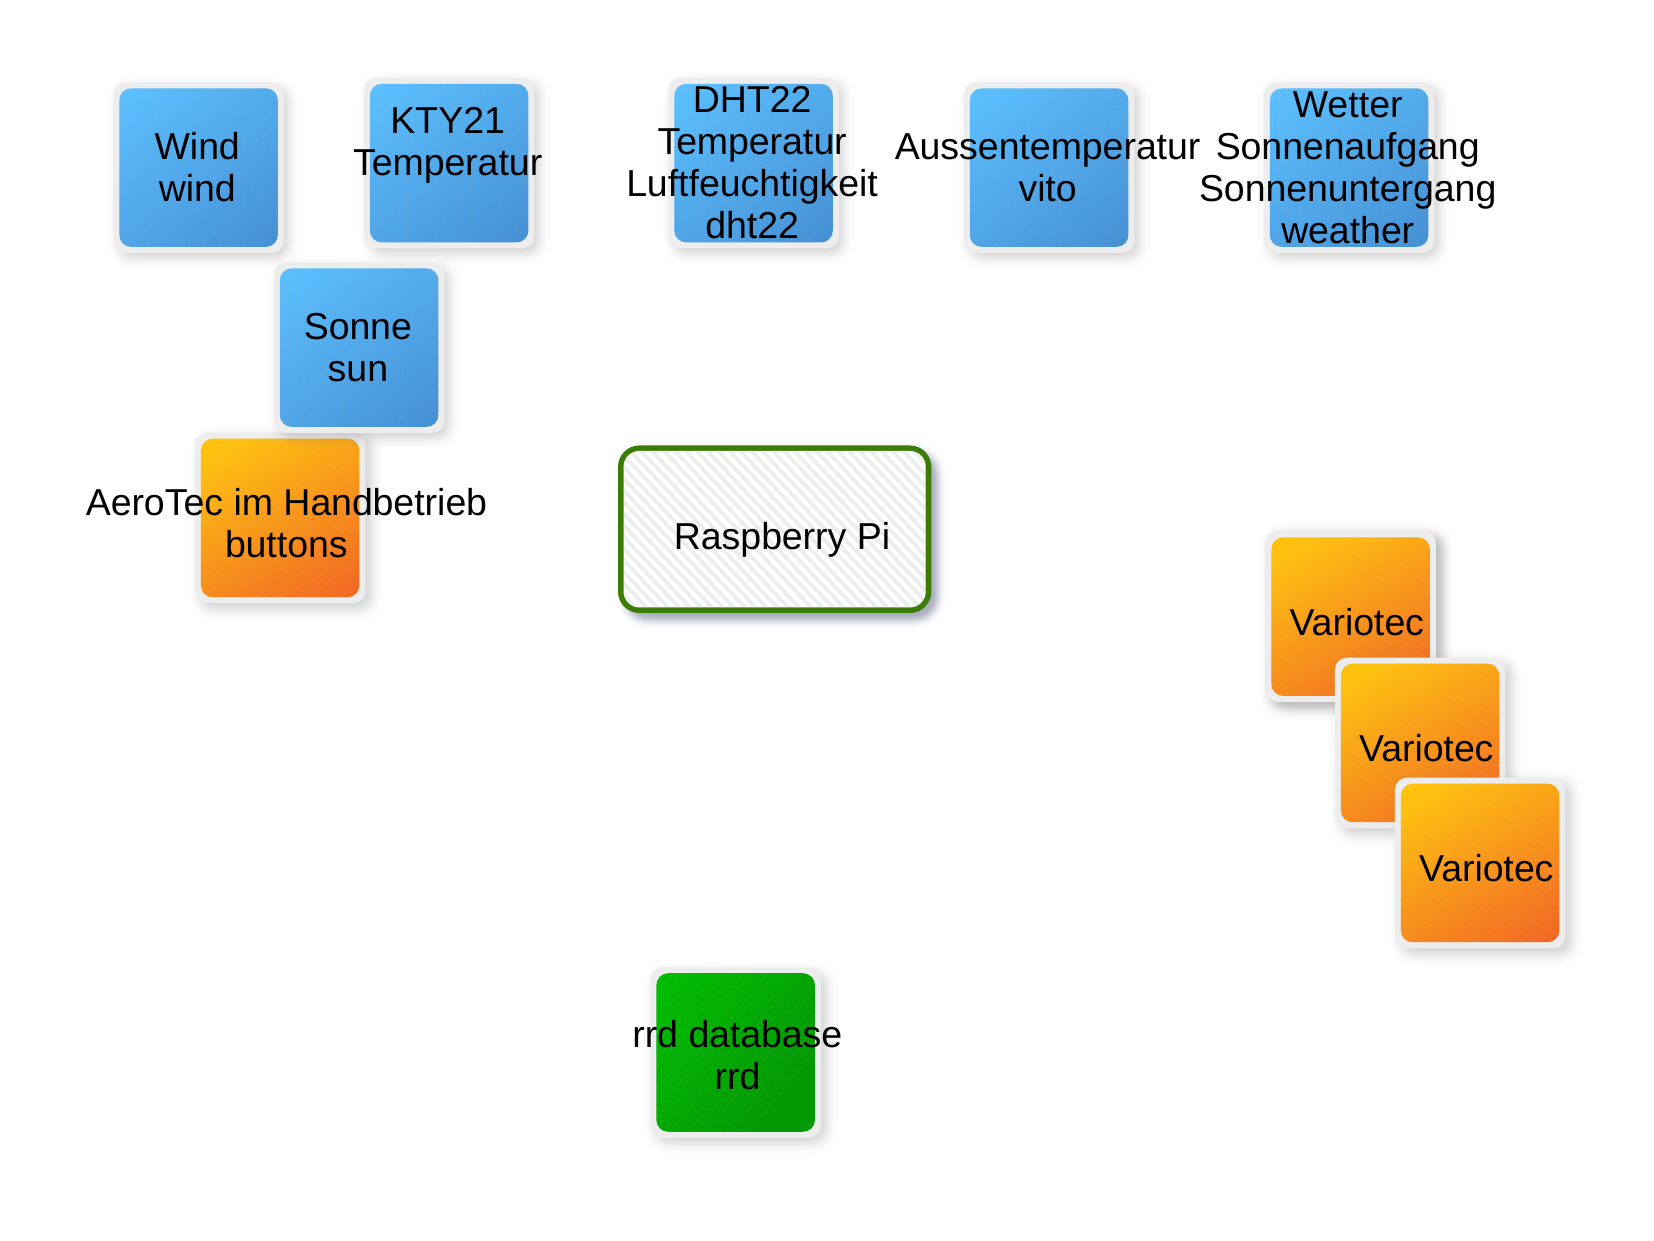

KTY21
Temperatur
DHT22
Temperatur
Luftfeuchtigkeit
dht22
Wind
wind
Aussentemperatur
vito
Wetter
Sonnenaufgang
Sonnenuntergang
weather
Sonne
sun
AeroTec im Handbetrieb
buttons
Raspberry Pi
Variotec
Variotec
Variotec
Variotec
rrd database
rrd